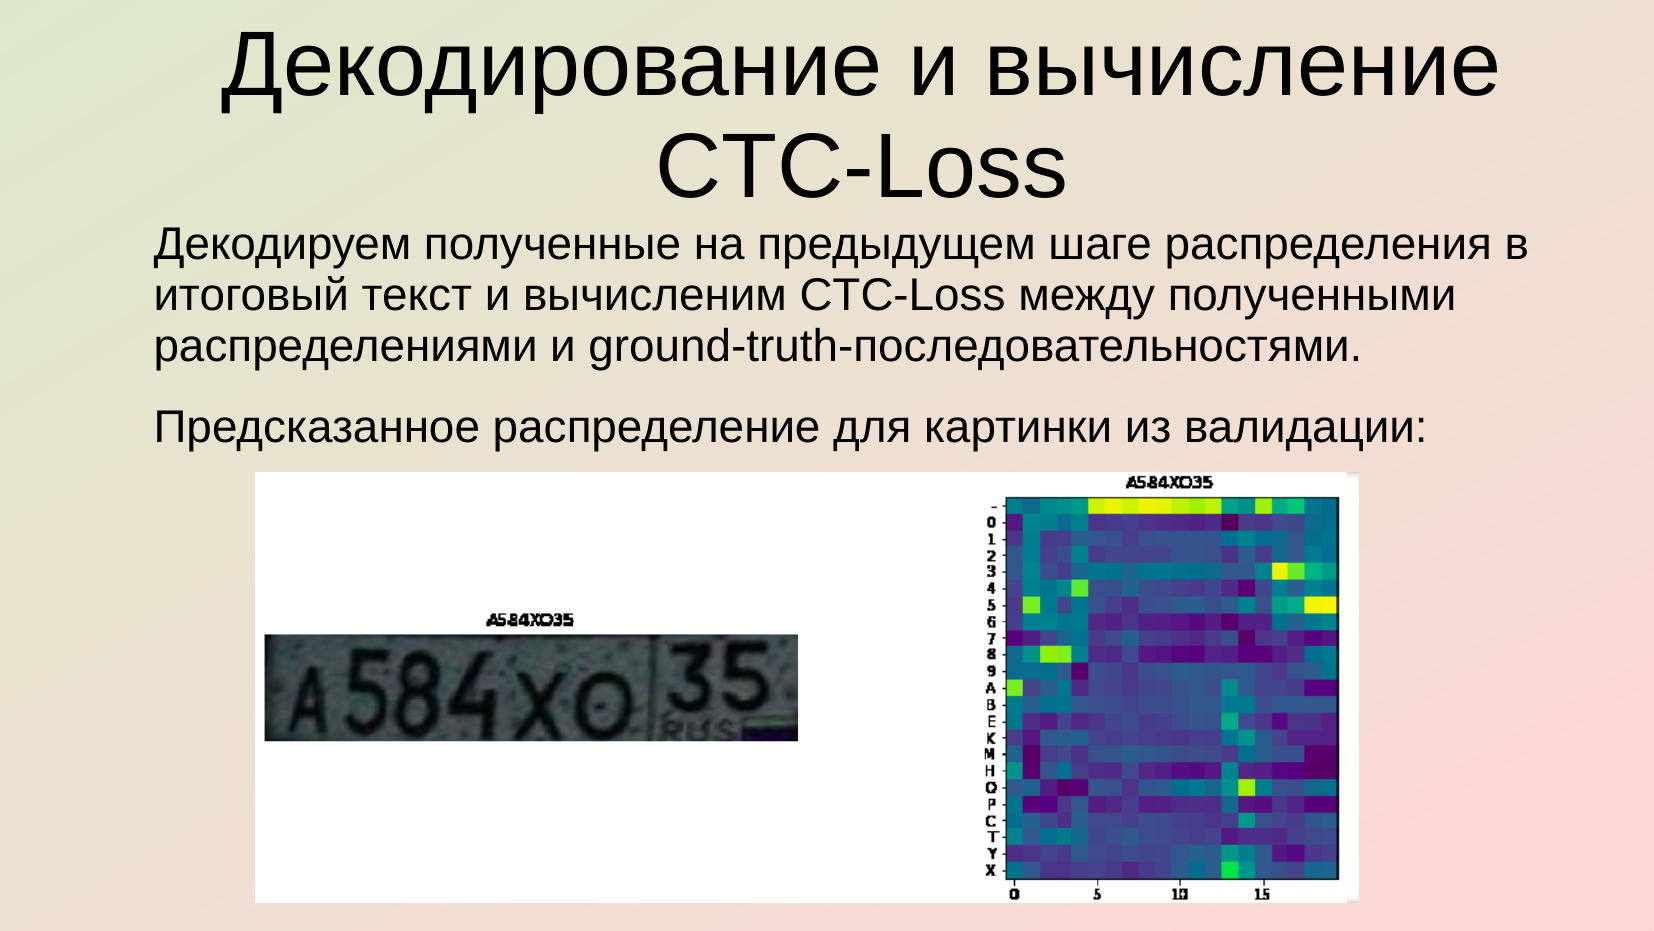

# Декодирование и вычисление CTC-Loss
Декодируем полученные на предыдущем шаге распределения в итоговый текст и вычисленим CTC-Loss между полученными распределениями и ground-truth-последовательностями.
Предсказанное распределение для картинки из валидации: